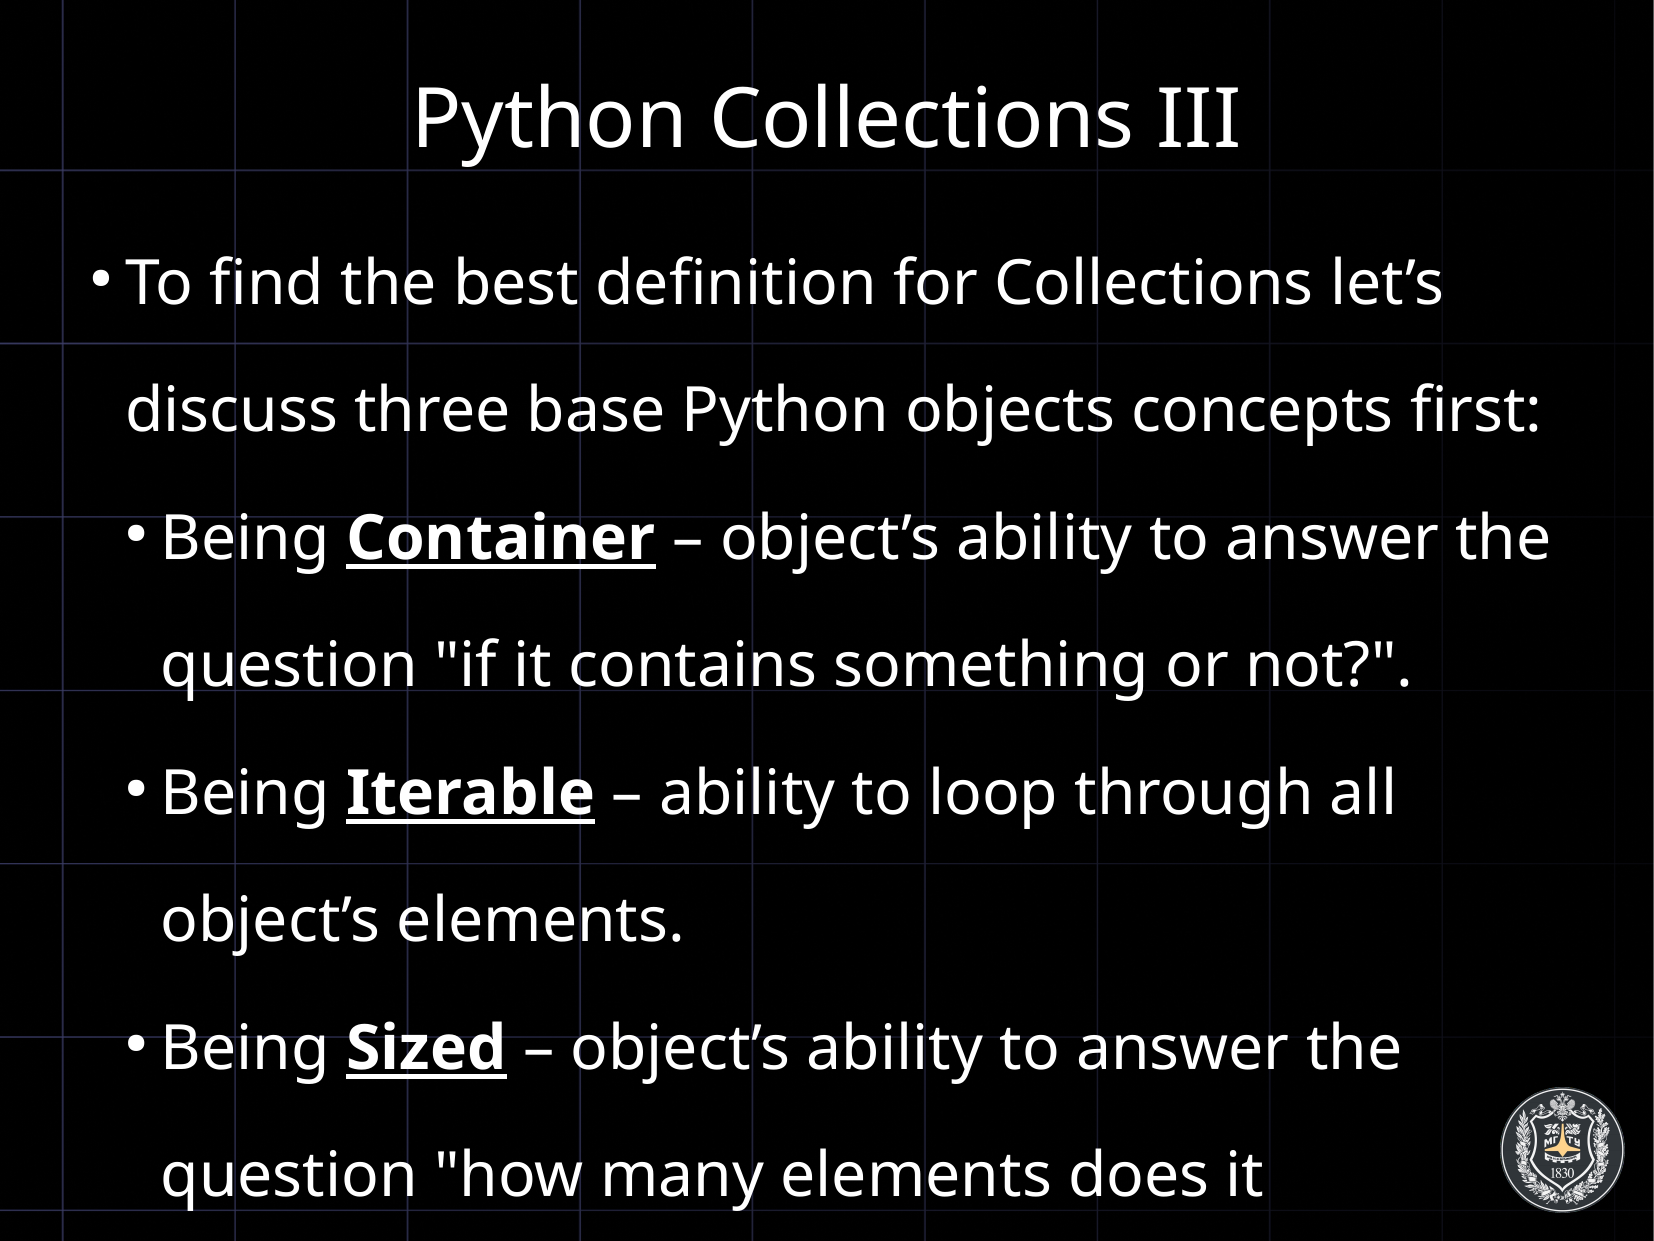

# Python Collections III
To find the best definition for Collections let’s discuss three base Python objects concepts first:
Being Container – object’s ability to answer the question "if it contains something or not?".
Being Iterable – ability to loop through all object’s elements.
Being Sized – object’s ability to answer the question "how many elements does it contain?".
Collection is something that is Container, Iterable & Sized.